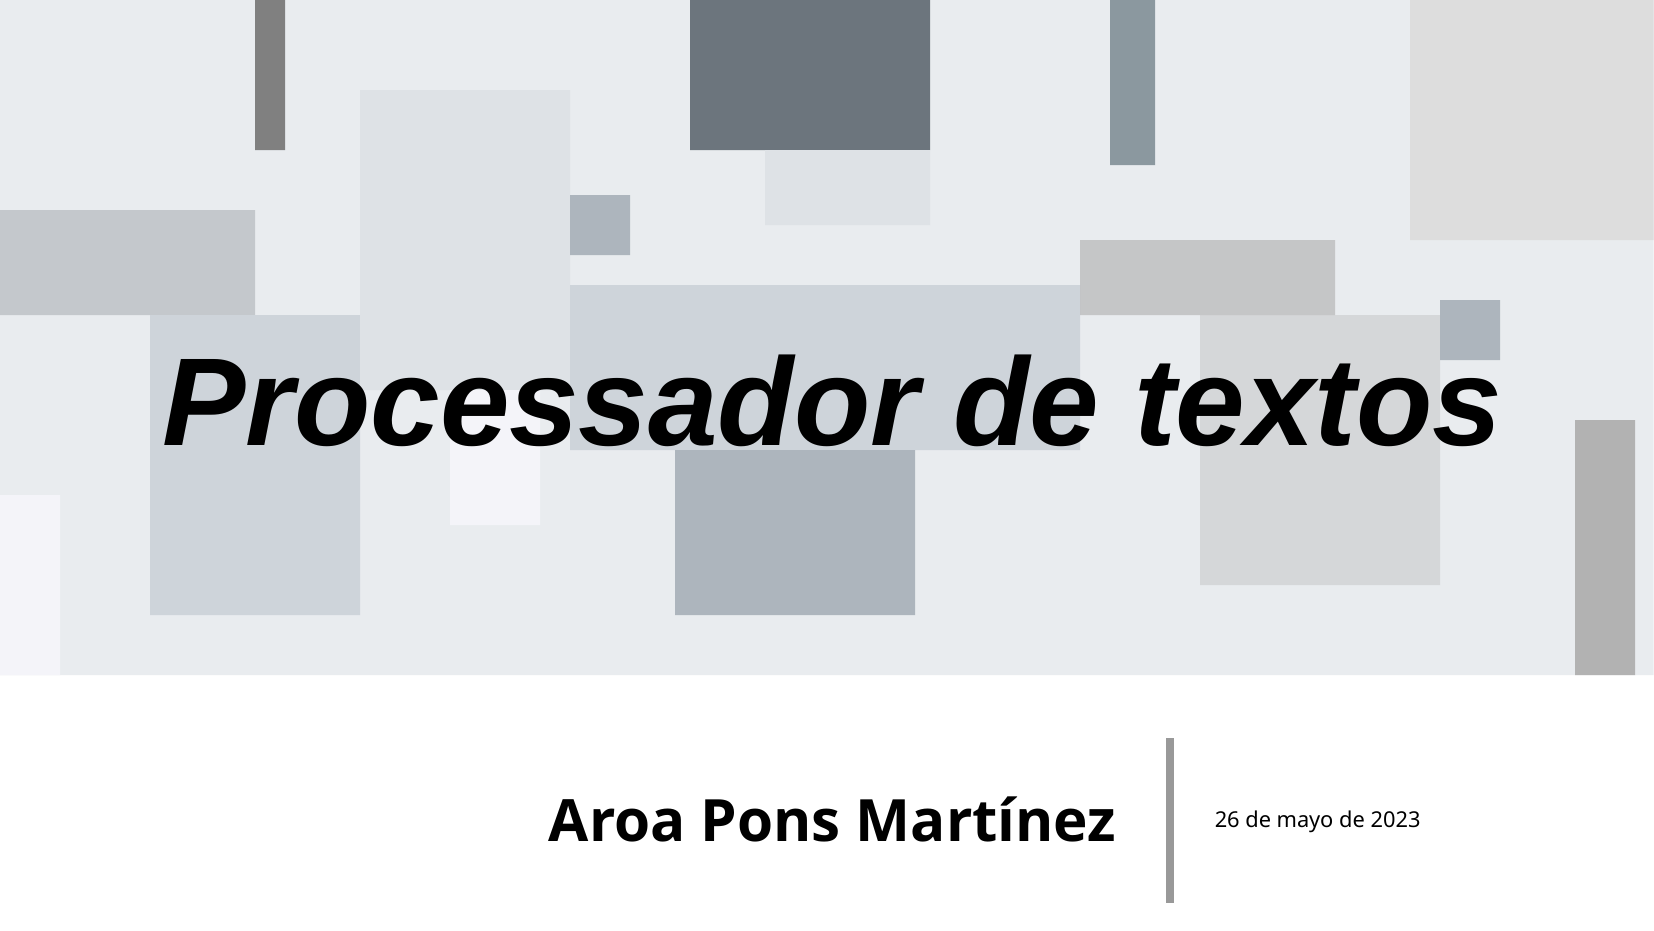

# Processador de textos
Aroa Pons Martínez
26 de mayo de 2023